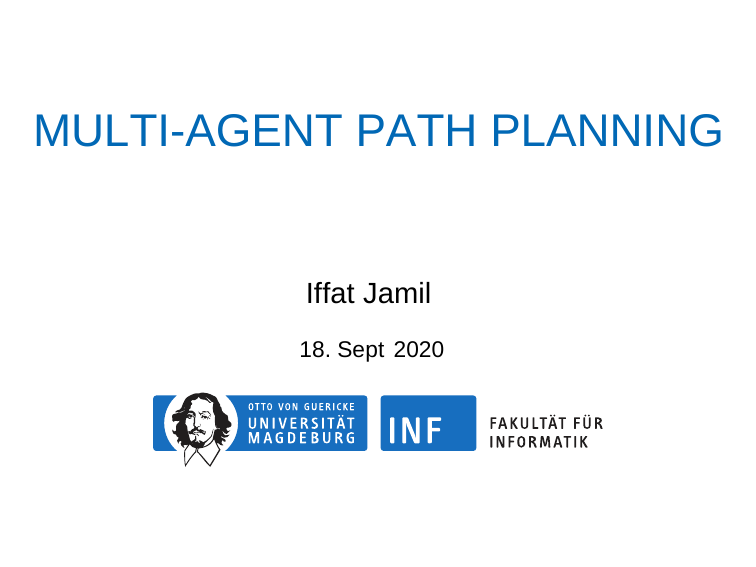

MULTI-AGENT PATH PLANNING
Iffat Jamil
18. Sept
2020